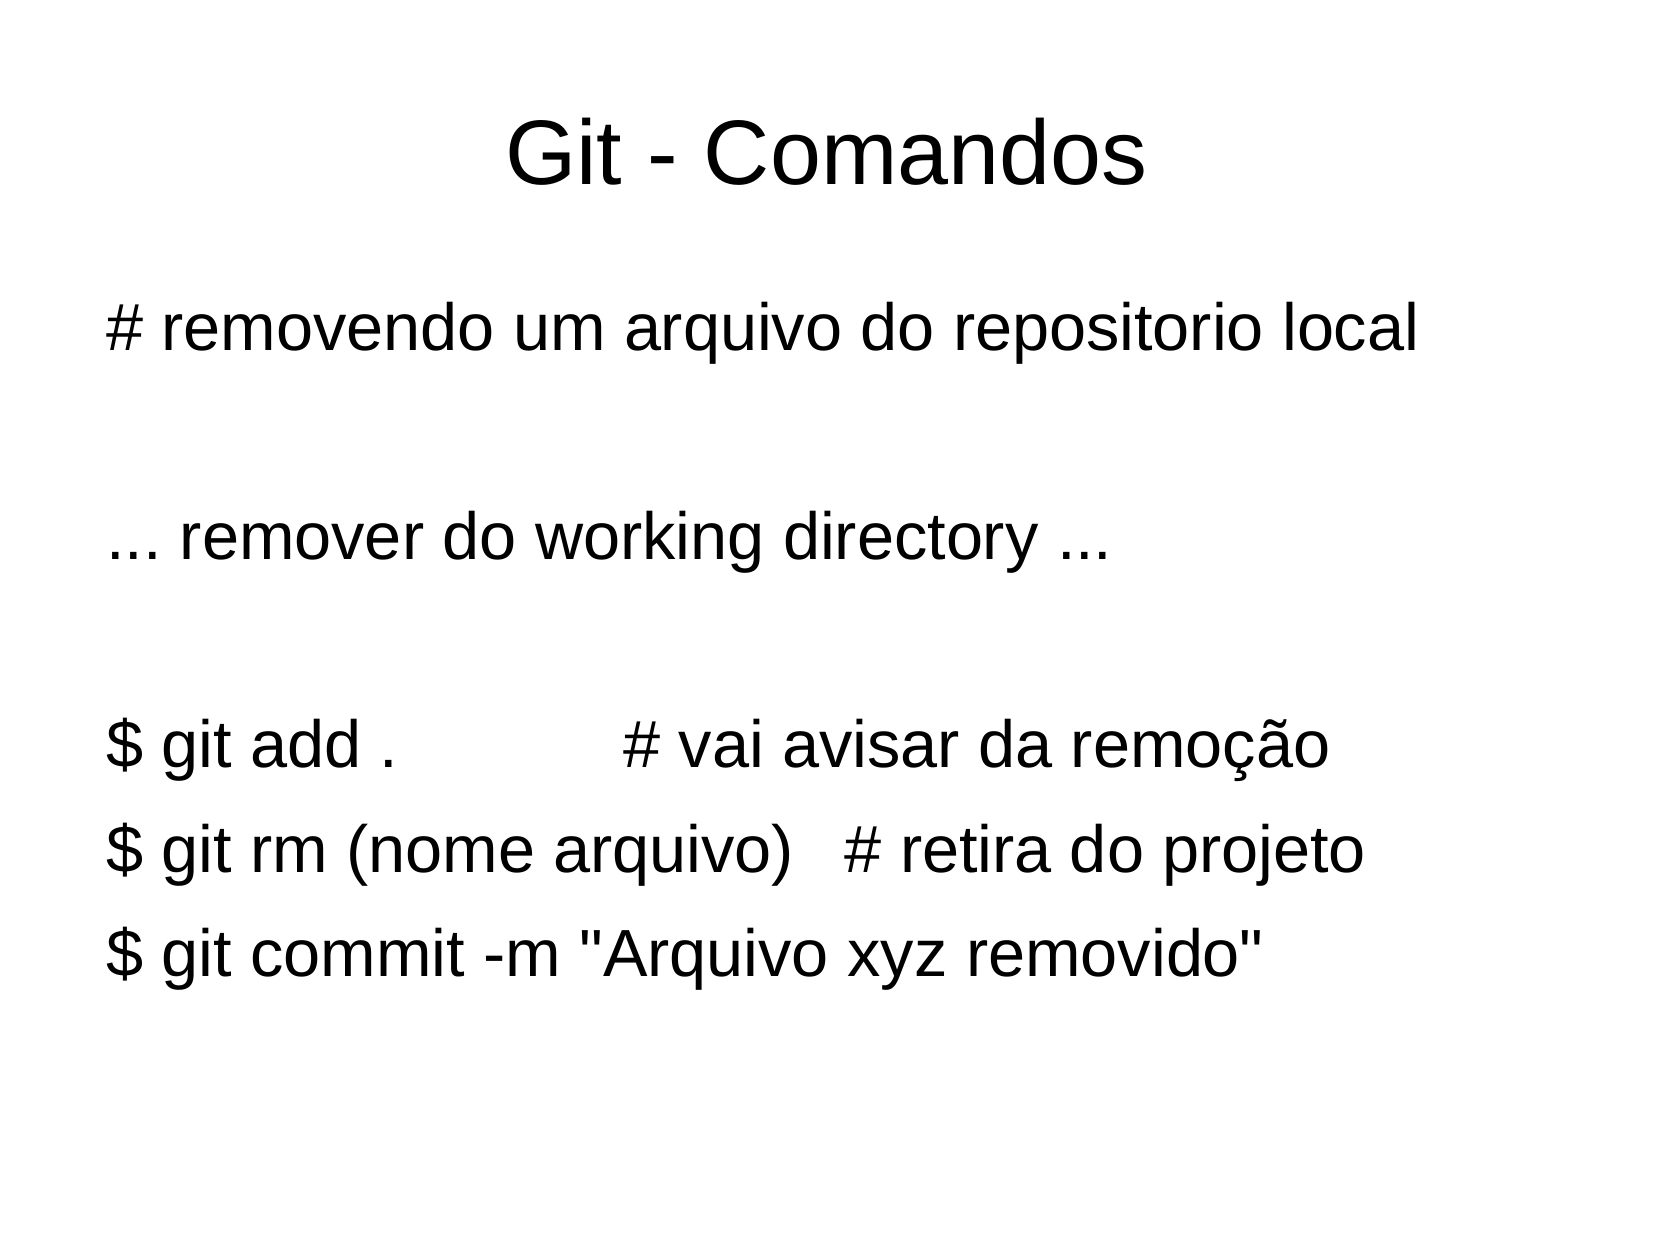

# Git - Comandos
# removendo um arquivo do repositorio local
... remover do working directory ...
$ git add .				# vai avisar da remoção
$ git rm (nome arquivo)	# retira do projeto
$ git commit -m "Arquivo xyz removido"